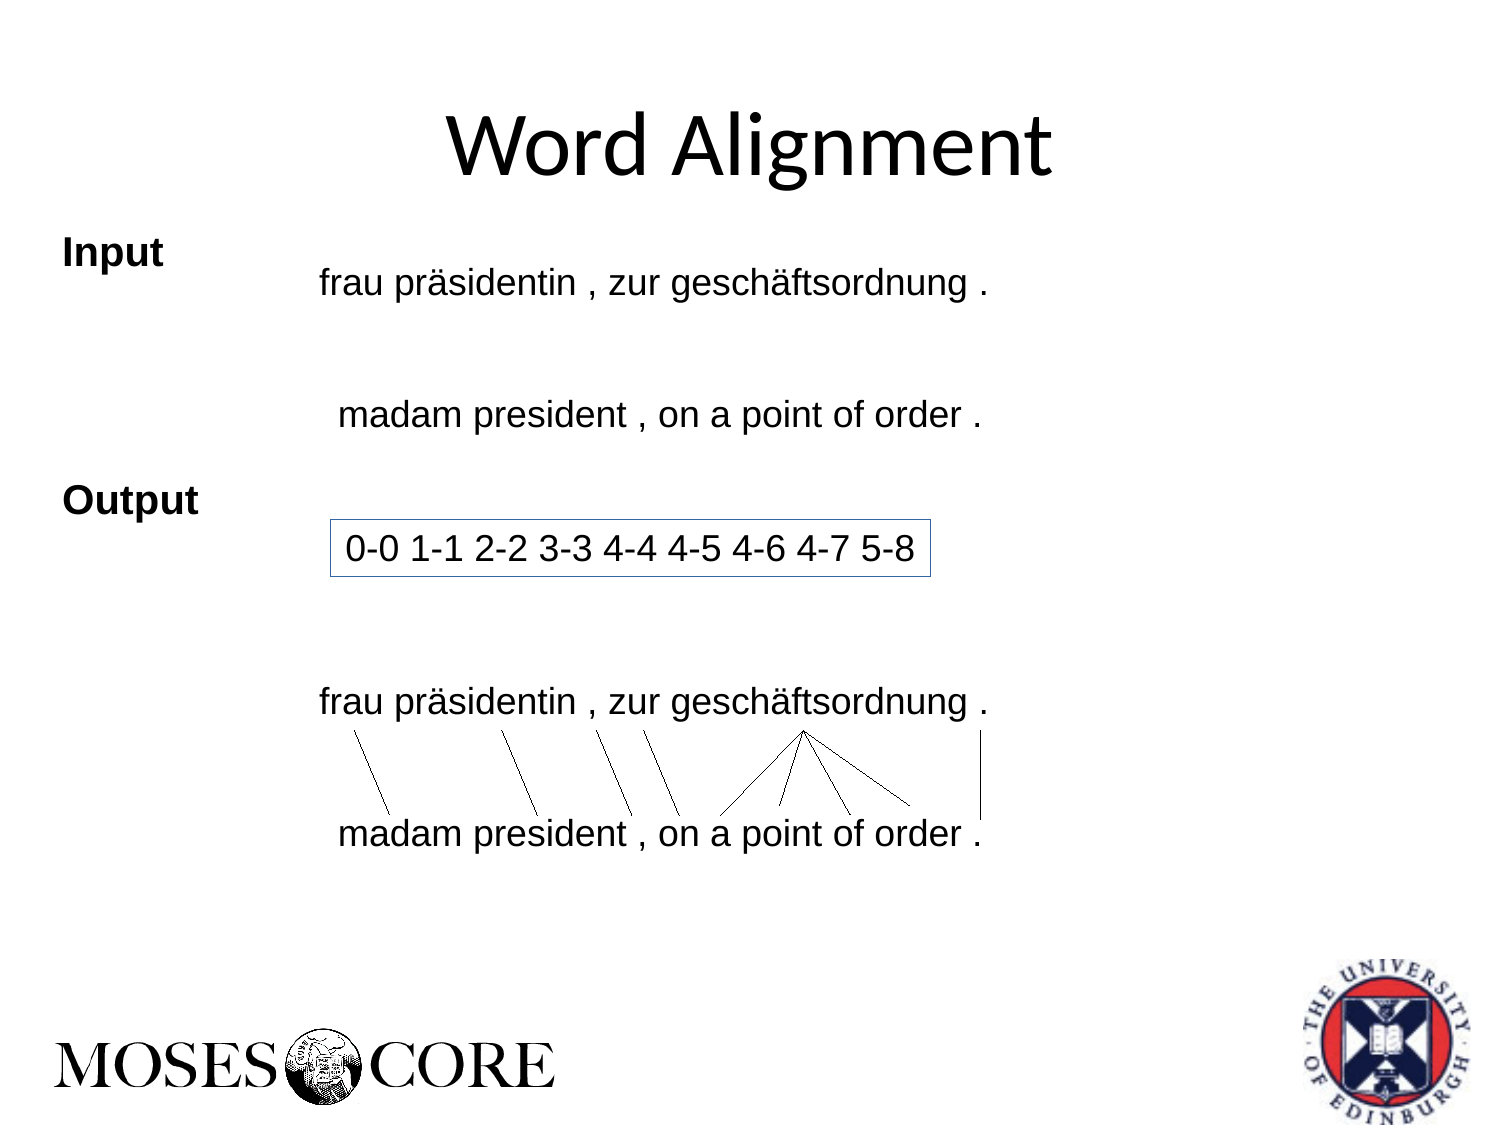

# Word Alignment
Input
frau präsidentin , zur geschäftsordnung .
madam president , on a point of order .
Output
0-0 1-1 2-2 3-3 4-4 4-5 4-6 4-7 5-8
frau präsidentin , zur geschäftsordnung .
madam president , on a point of order .